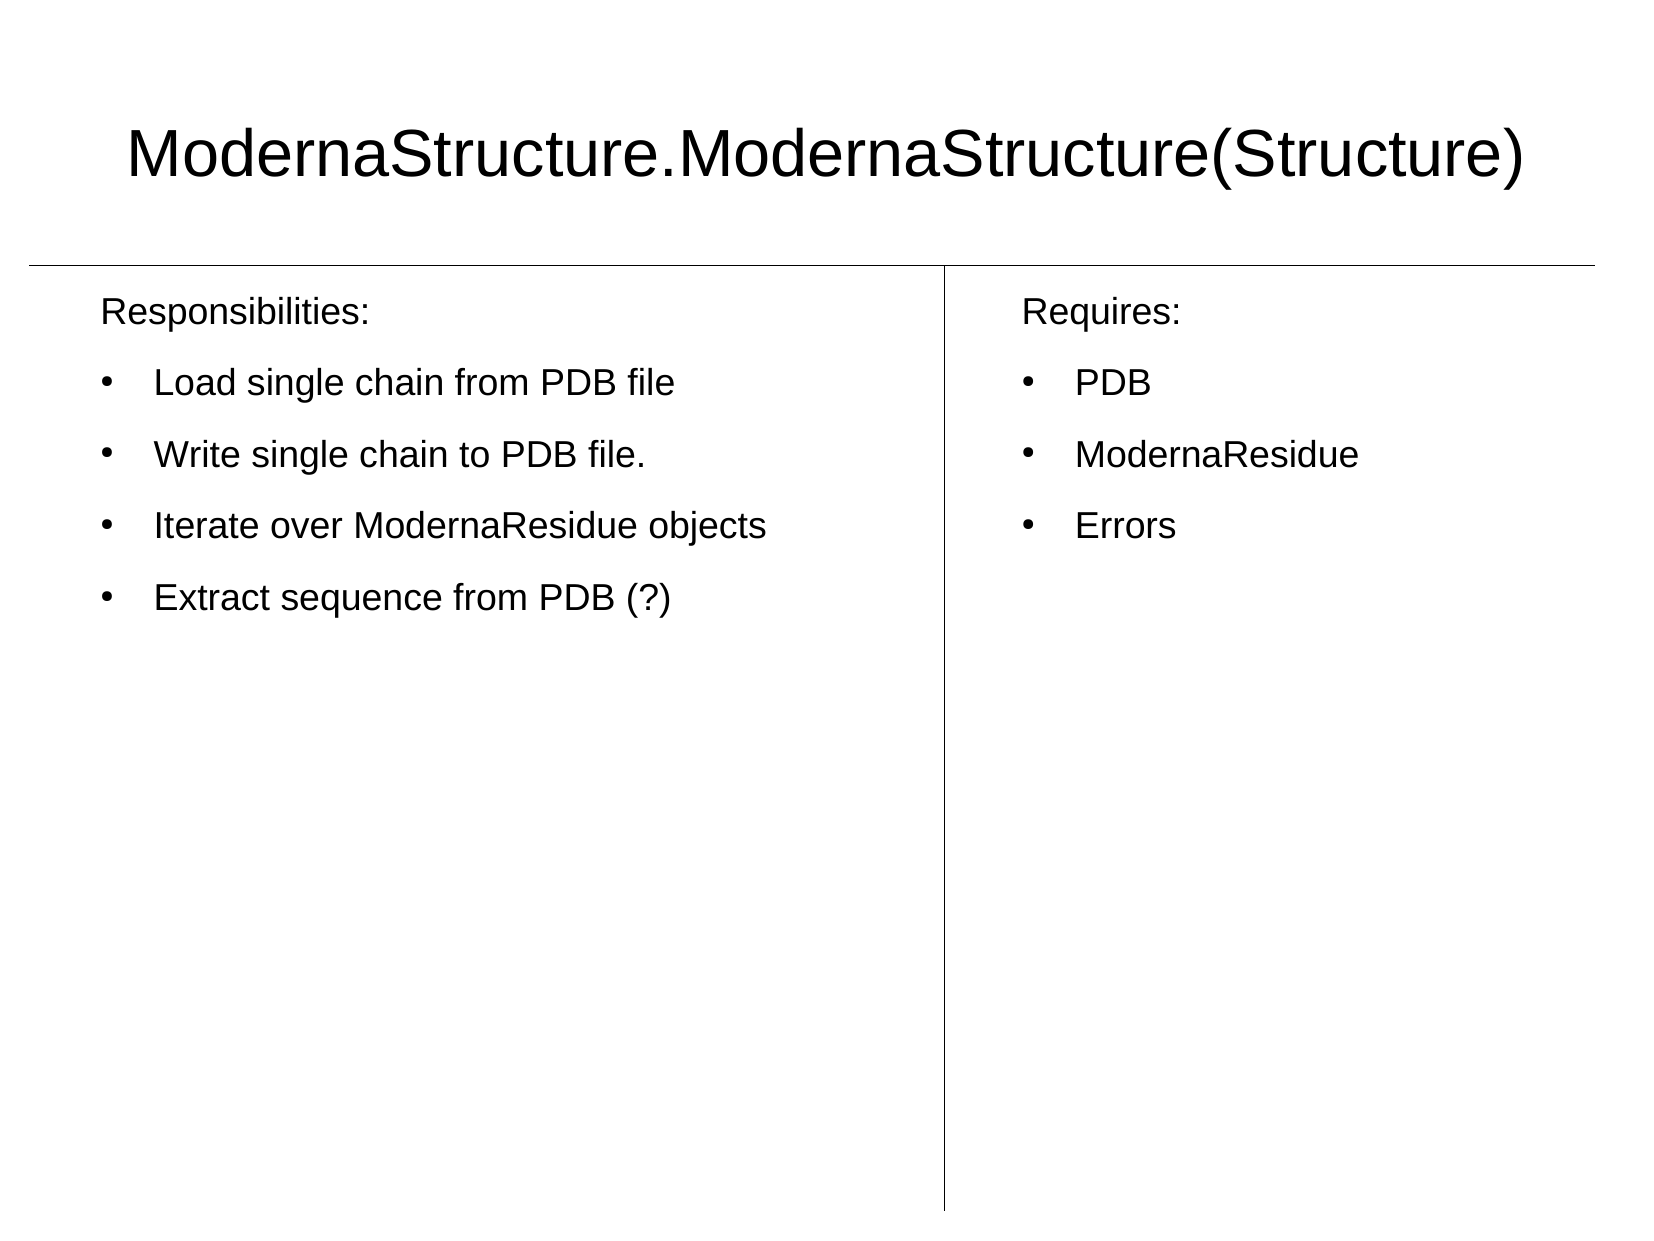

# ModernaStructure.ModernaStructure(Structure)
Responsibilities:
Load single chain from PDB file
Write single chain to PDB file.
Iterate over ModernaResidue objects
Extract sequence from PDB (?)
Requires:
PDB
ModernaResidue
Errors